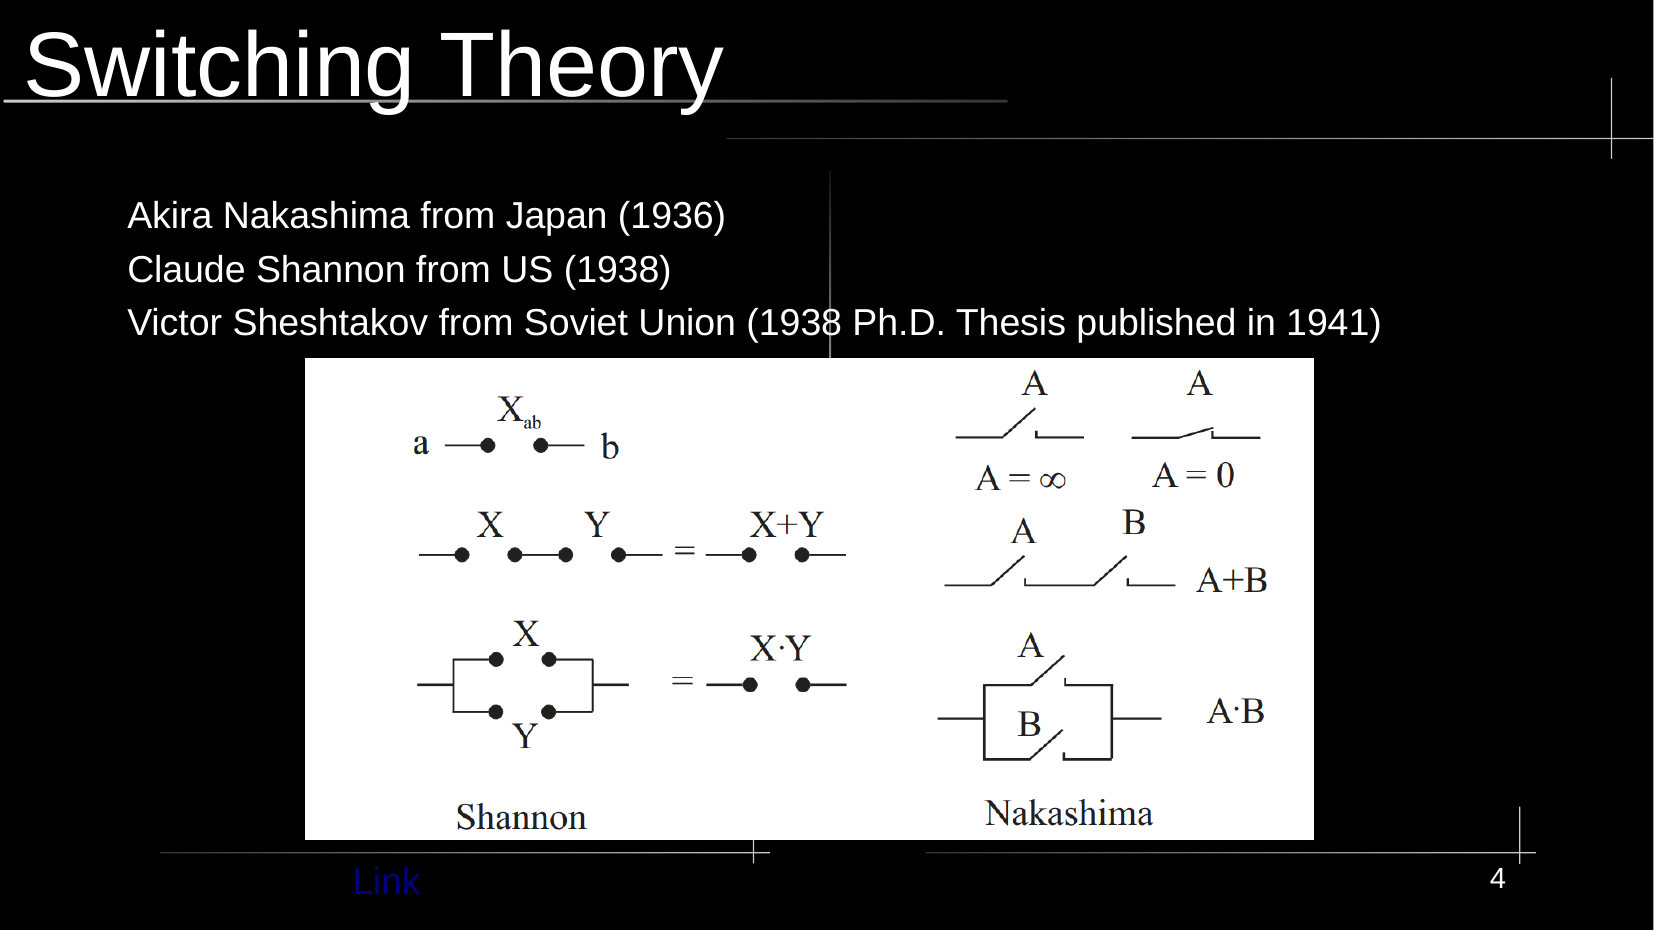

# Switching Theory
Akira Nakashima from Japan (1936)
Claude Shannon from US (1938)
Victor Sheshtakov from Soviet Union (1938 Ph.D. Thesis published in 1941)
Link
4